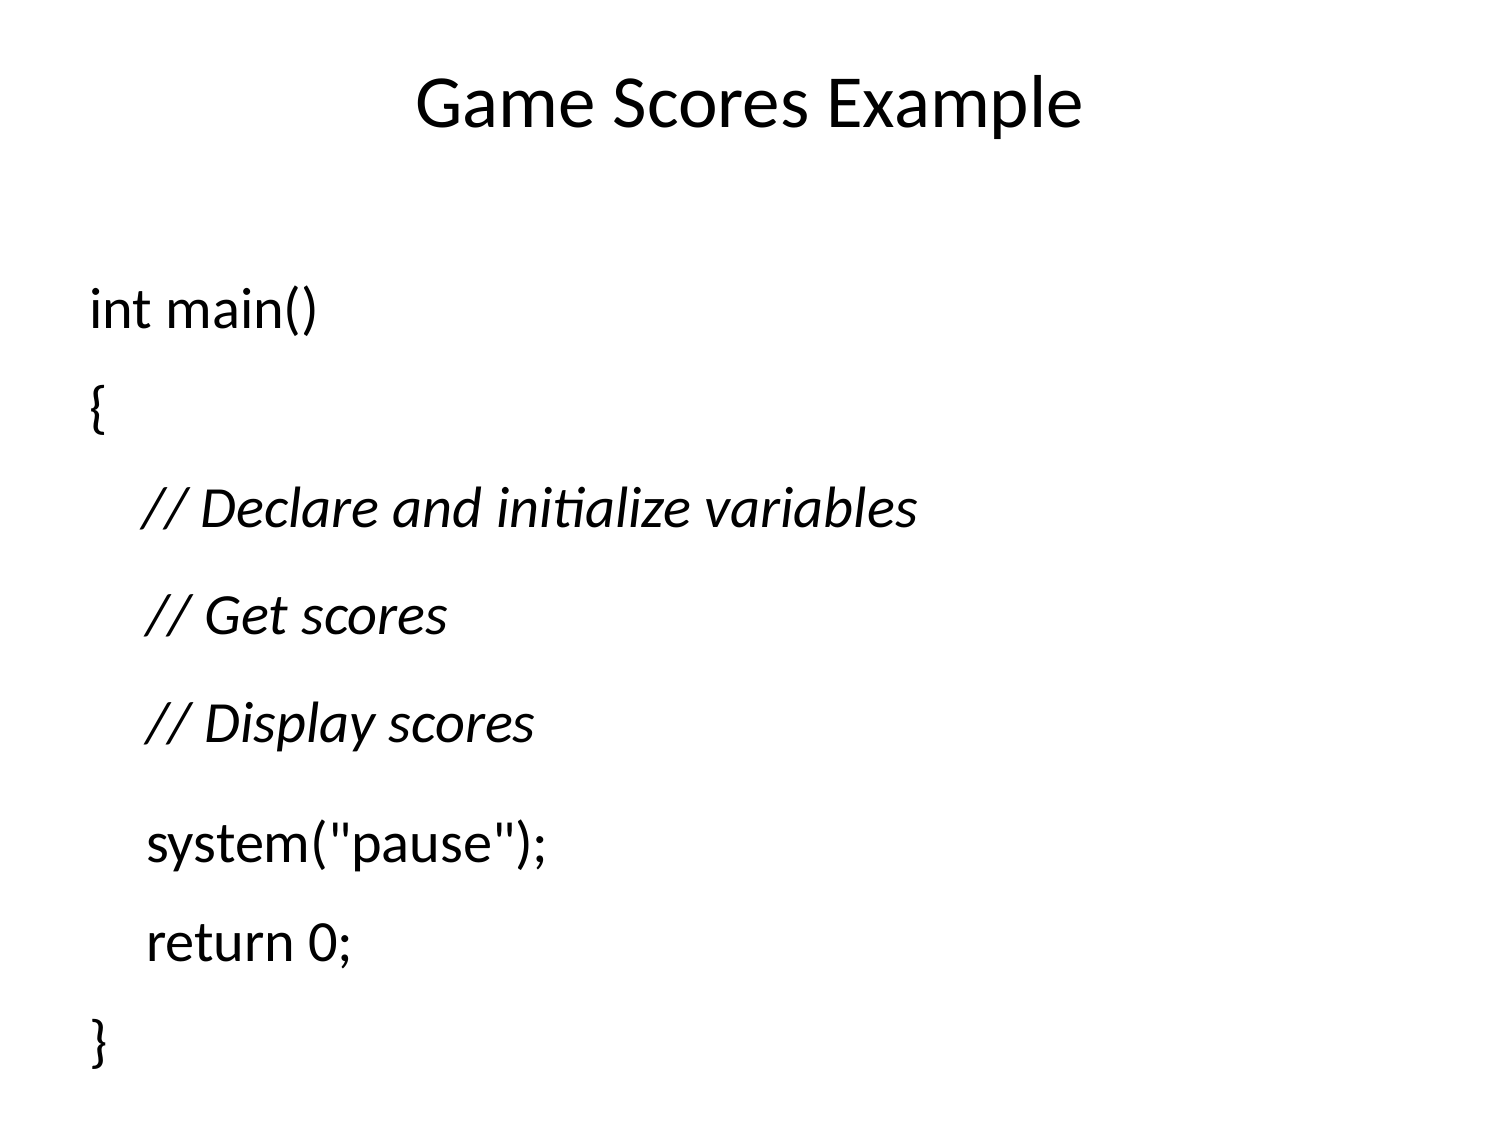

# Game Scores Example
int main()
{
 // Declare and initialize variables
	// Get scores
	// Display scores
	system("pause");
	return 0;
}